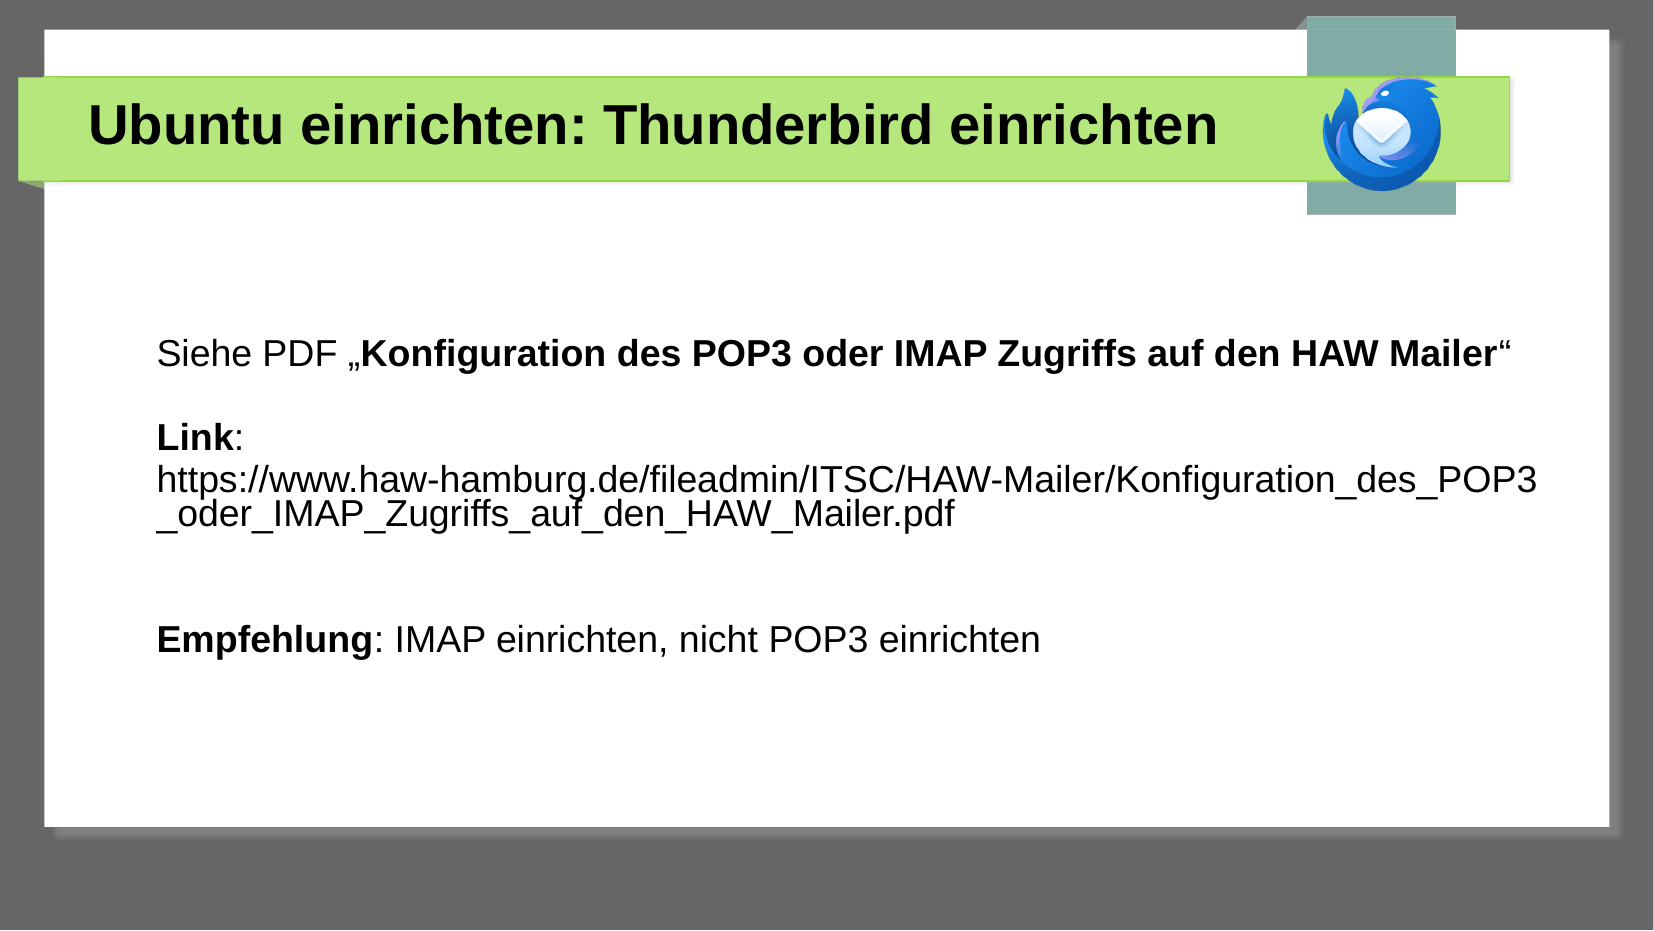

# Ubuntu einrichten: Thunderbird einrichten
Siehe PDF „Konfiguration des POP3 oder IMAP Zugriffs auf den HAW Mailer“
Link:
https://www.haw-hamburg.de/fileadmin/ITSC/HAW-Mailer/
Konfiguration_des_POP3_oder_IMAP_Zugriffs_auf_den_HAW_Mailer.pdf
Empfehlung: IMAP einrichten, nicht POP3 einrichten